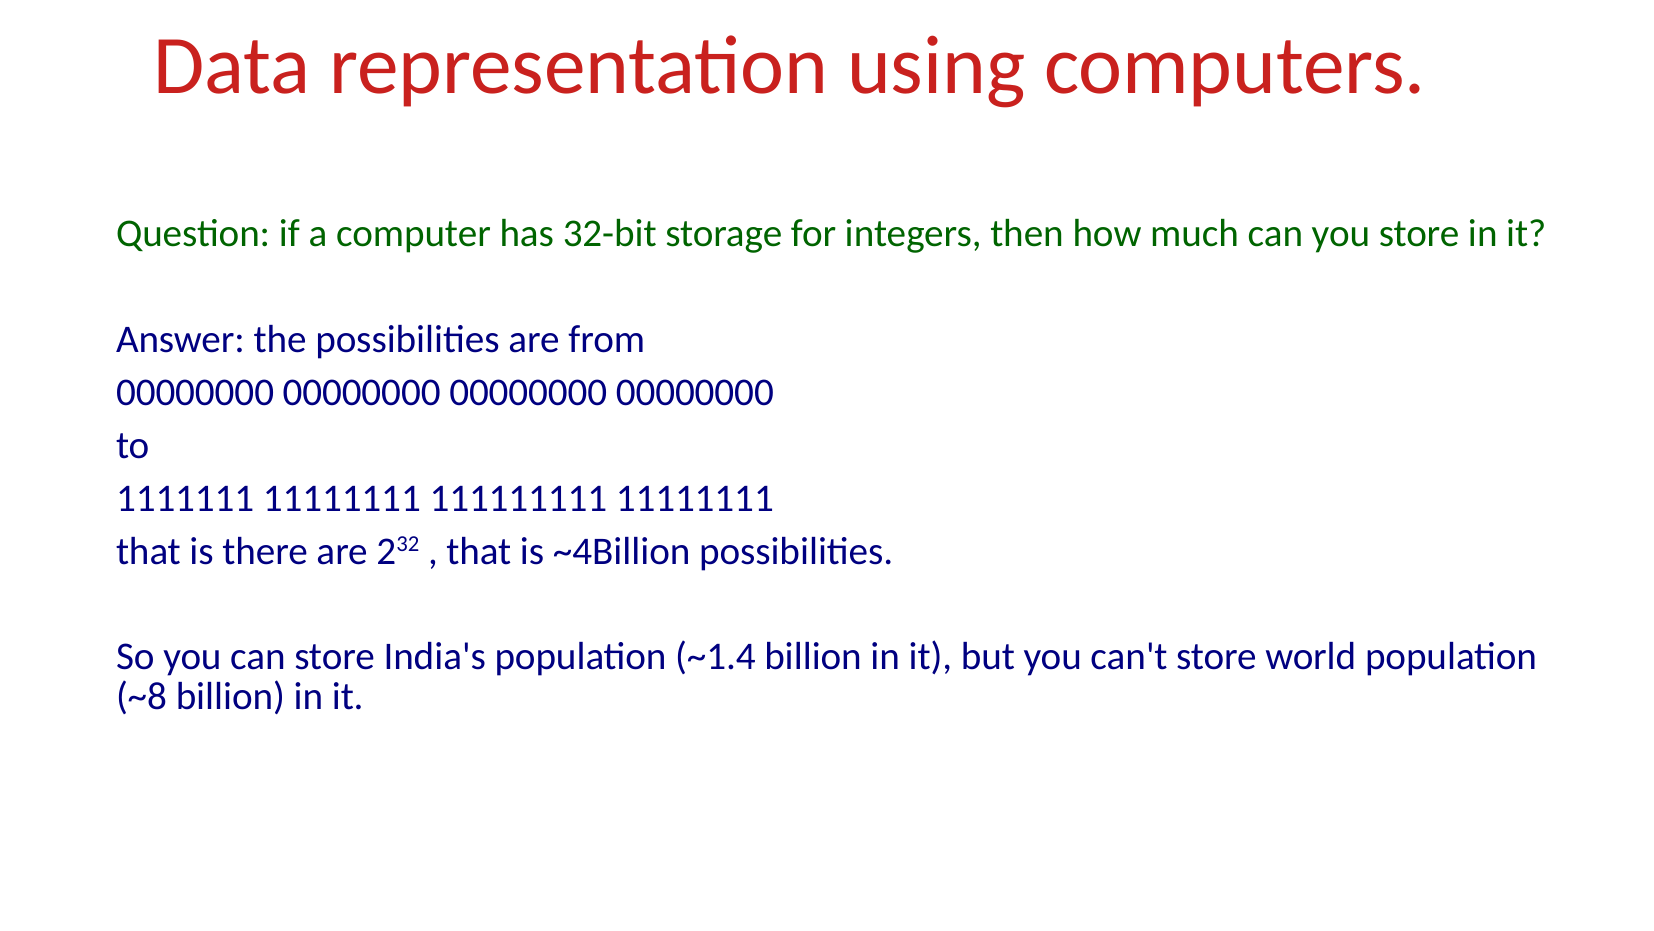

# Data representation using computers.
Question: if a computer has 32-bit storage for integers, then how much can you store in it?
Answer: the possibilities are from
00000000 00000000 00000000 00000000
to
1111111 11111111 111111111 11111111
that is there are 232 , that is ~4Billion possibilities.
So you can store India's population (~1.4 billion in it), but you can't store world population (~8 billion) in it.